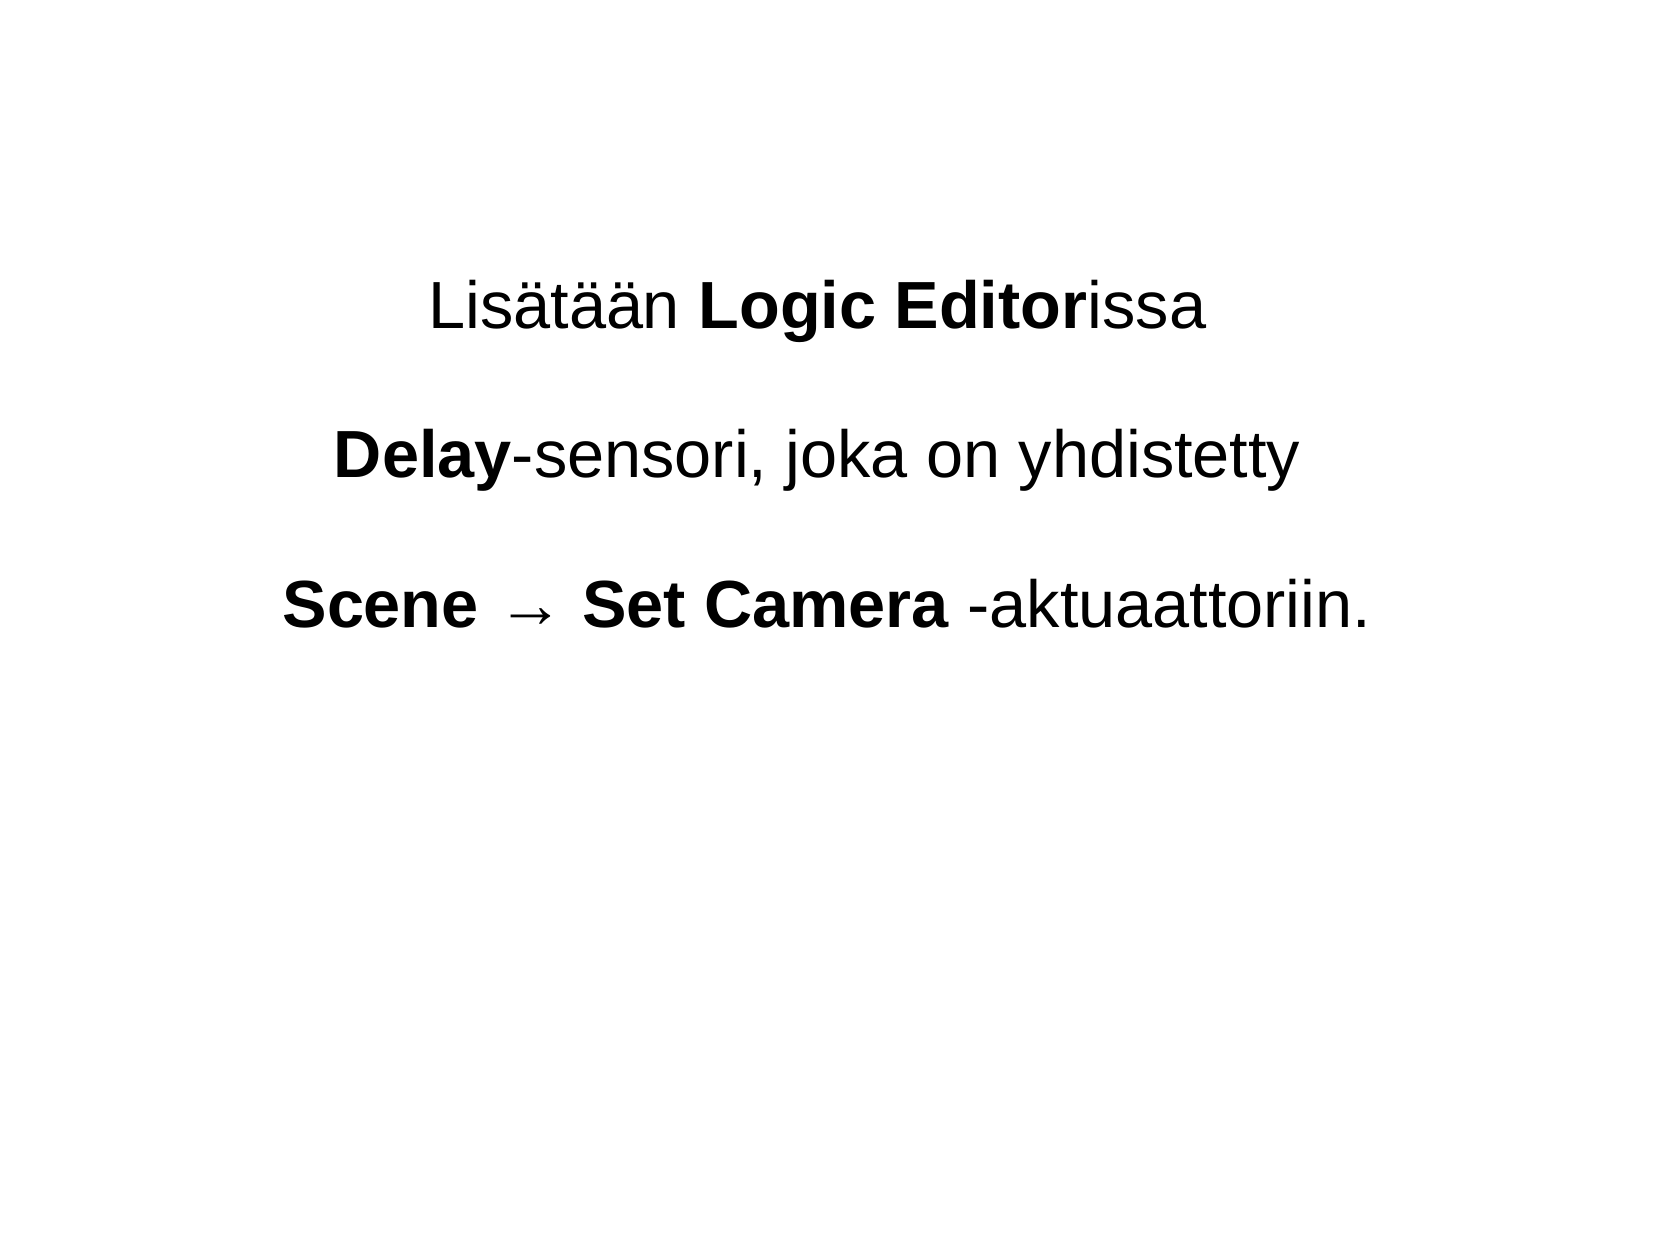

# Lisätään Logic Editorissa
Delay-sensori, joka on yhdistetty
Scene → Set Camera -aktuaattoriin.